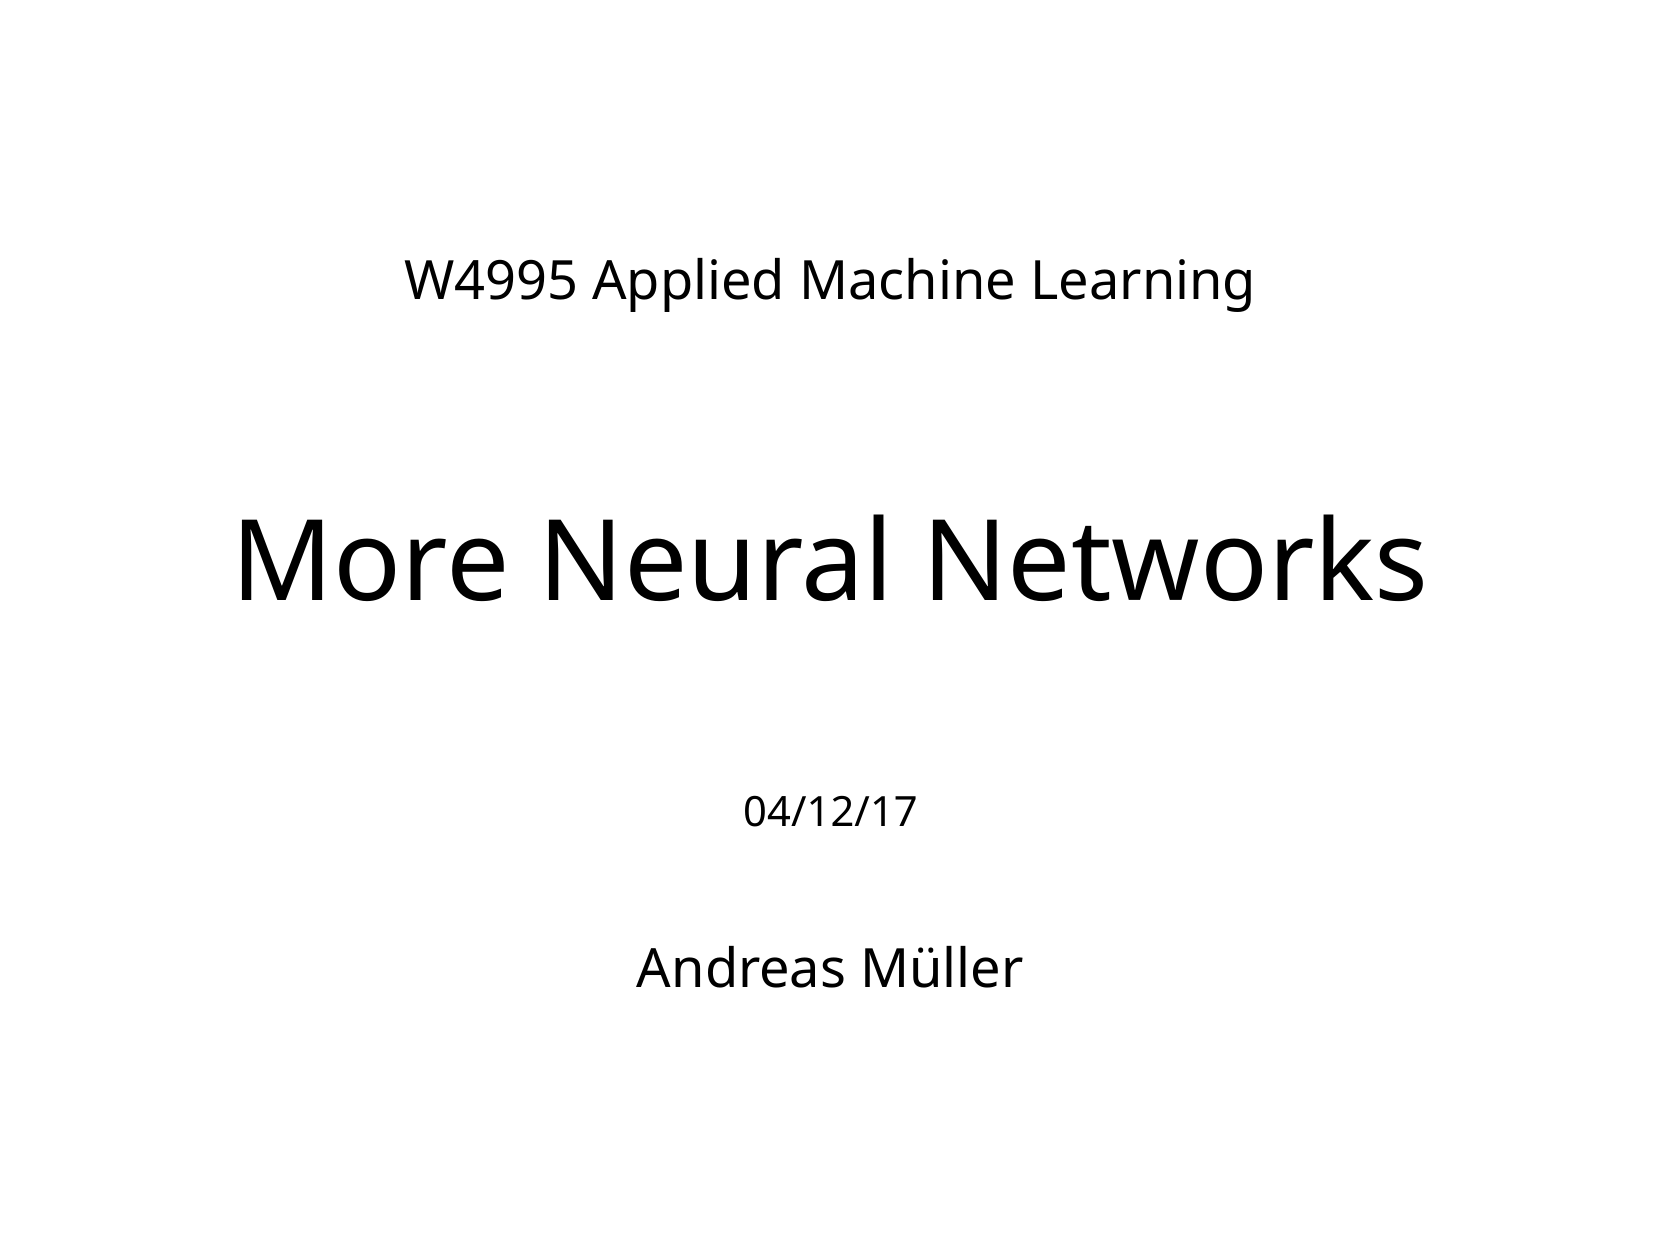

W4995 Applied Machine Learning
More Neural Networks
04/12/17
Andreas Müller